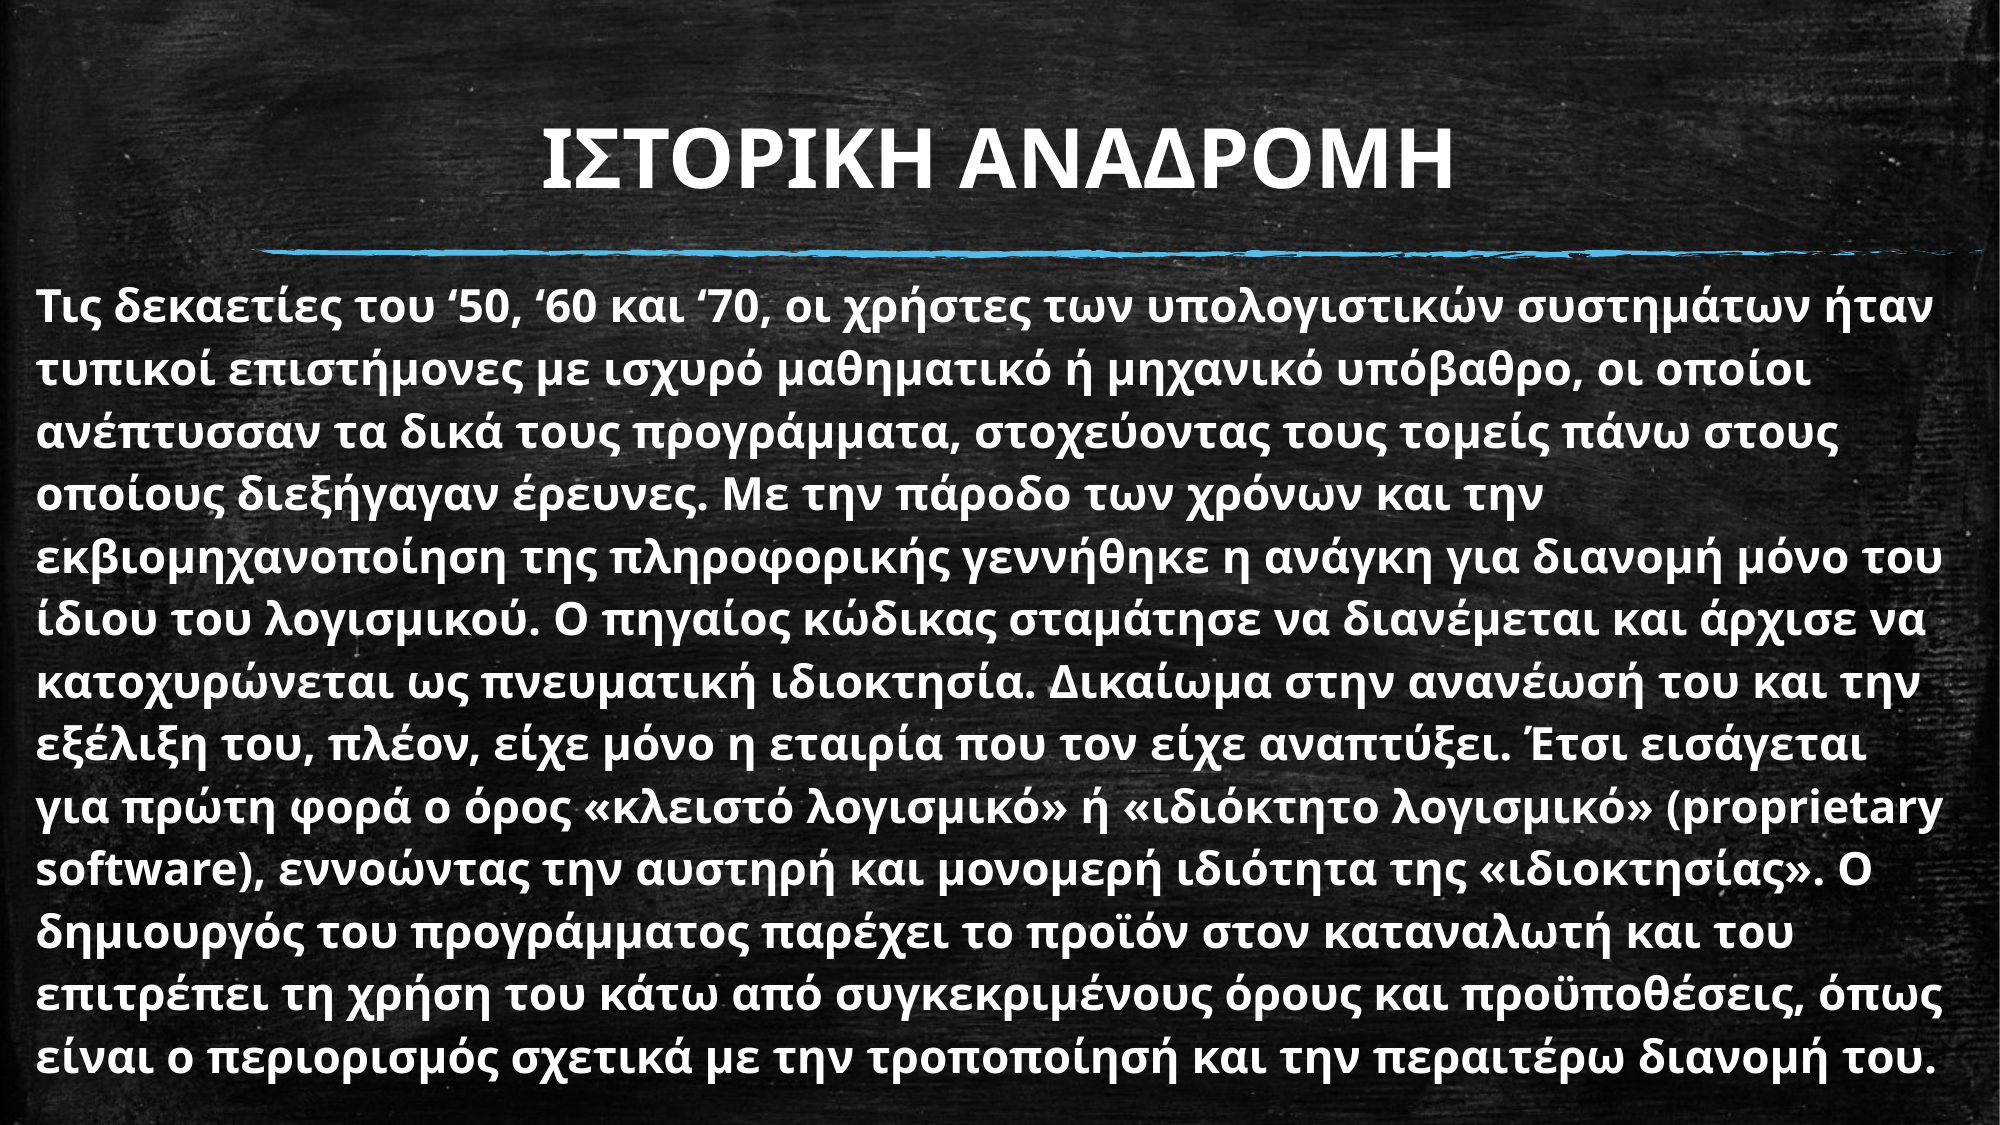

# ΙΣΤΟΡΙΚΗ ΑΝΑΔΡΟΜΗ
Τις δεκαετίες του ‘50, ‘60 και ‘70, οι χρήστες των υπολογιστικών συστημάτων ήταν τυπικοί επιστήμονες με ισχυρό μαθηματικό ή μηχανικό υπόβαθρο, οι οποίοι ανέπτυσσαν τα δικά τους προγράμματα, στοχεύοντας τους τομείς πάνω στους οποίους διεξήγαγαν έρευνες. Με την πάροδο των χρόνων και την εκβιομηχανοποίηση της πληροφορικής γεννήθηκε η ανάγκη για διανομή μόνο του ίδιου του λογισμικού. Ο πηγαίος κώδικας σταμάτησε να διανέμεται και άρχισε να κατοχυρώνεται ως πνευματική ιδιοκτησία. Δικαίωμα στην ανανέωσή του και την εξέλιξη του, πλέον, είχε μόνο η εταιρία που τον είχε αναπτύξει. Έτσι εισάγεται για πρώτη φορά ο όρος «κλειστό λογισμικό» ή «ιδιόκτητο λογισμικό» (proprietary software), εννοώντας την αυστηρή και μονομερή ιδιότητα της «ιδιοκτησίας». Ο δημιουργός του προγράμματος παρέχει το προϊόν στον καταναλωτή και του επιτρέπει τη χρήση του κάτω από συγκεκριμένους όρους και προϋποθέσεις, όπως είναι ο περιορισμός σχετικά με την τροποποίησή και την περαιτέρω διανομή του.